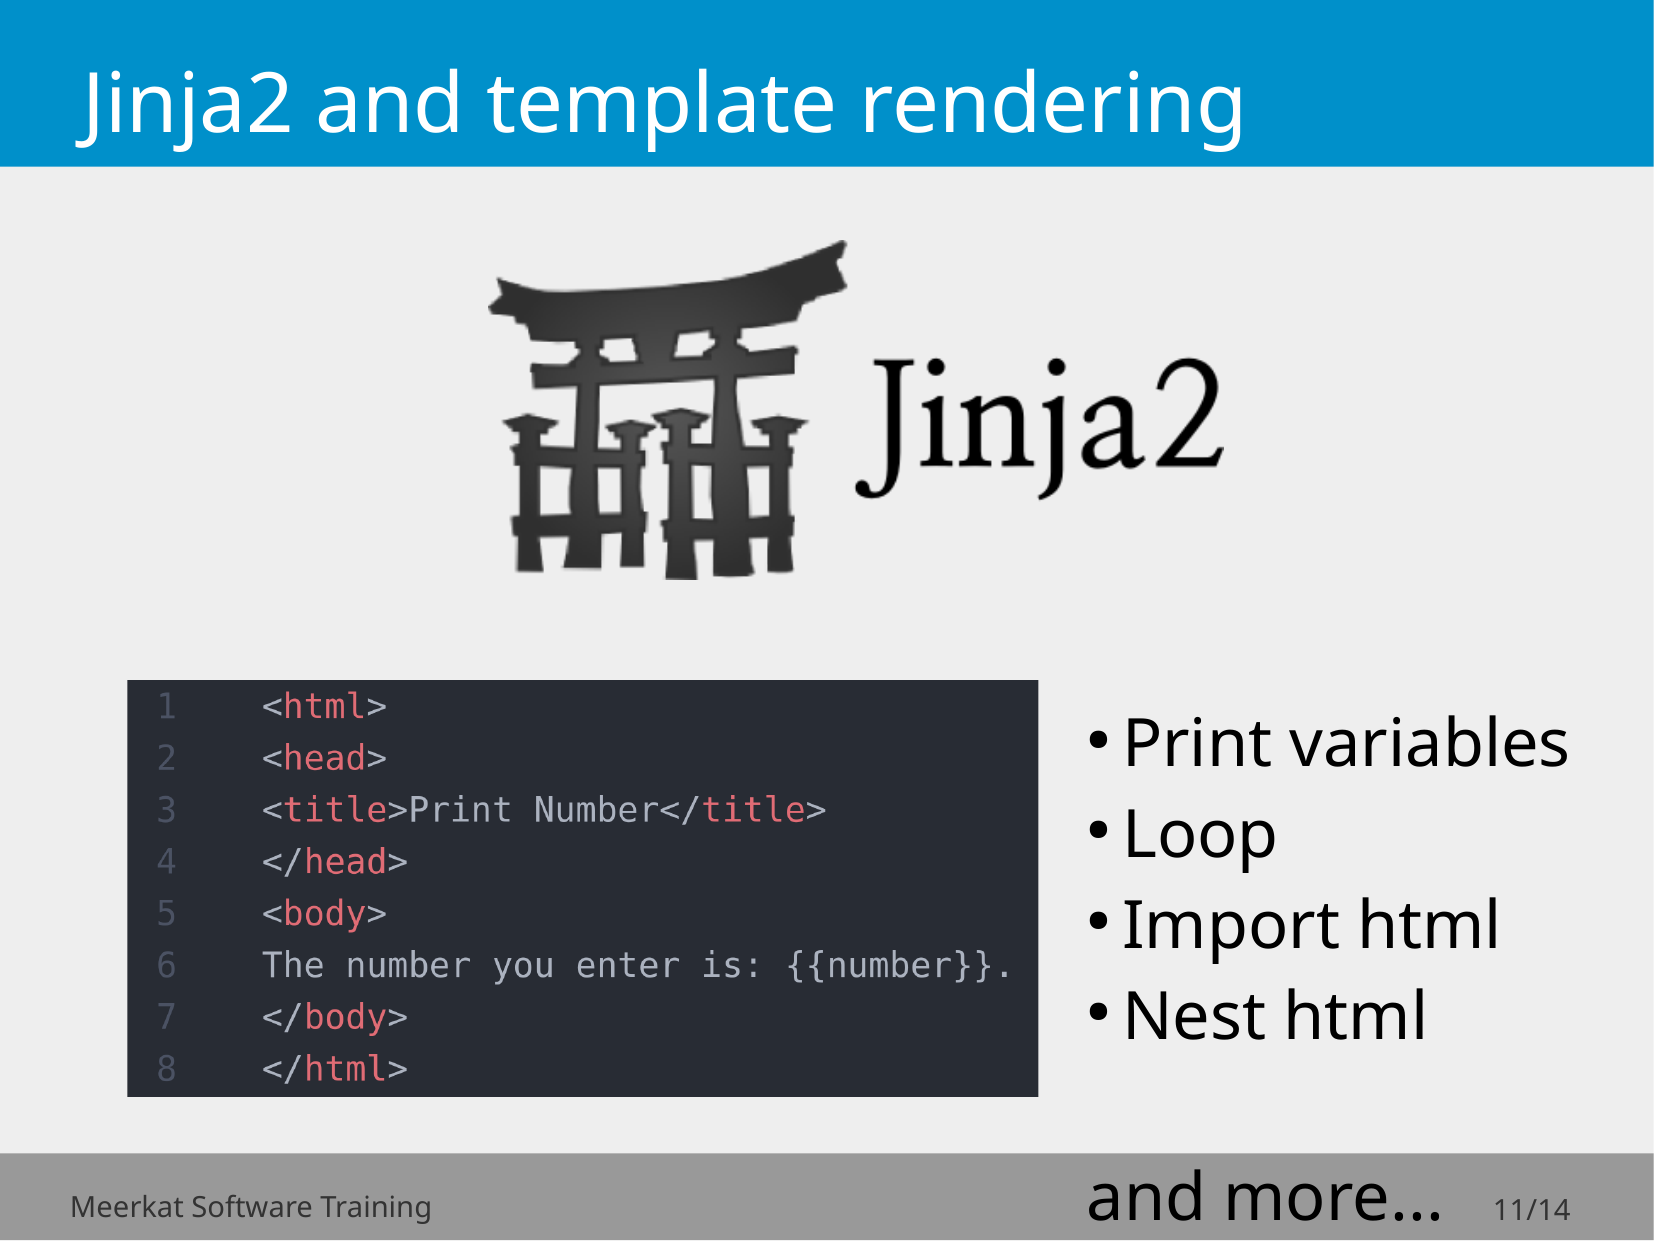

# Jinja2 and template rendering
Print variables
Loop
Import html
Nest html
and more...
11